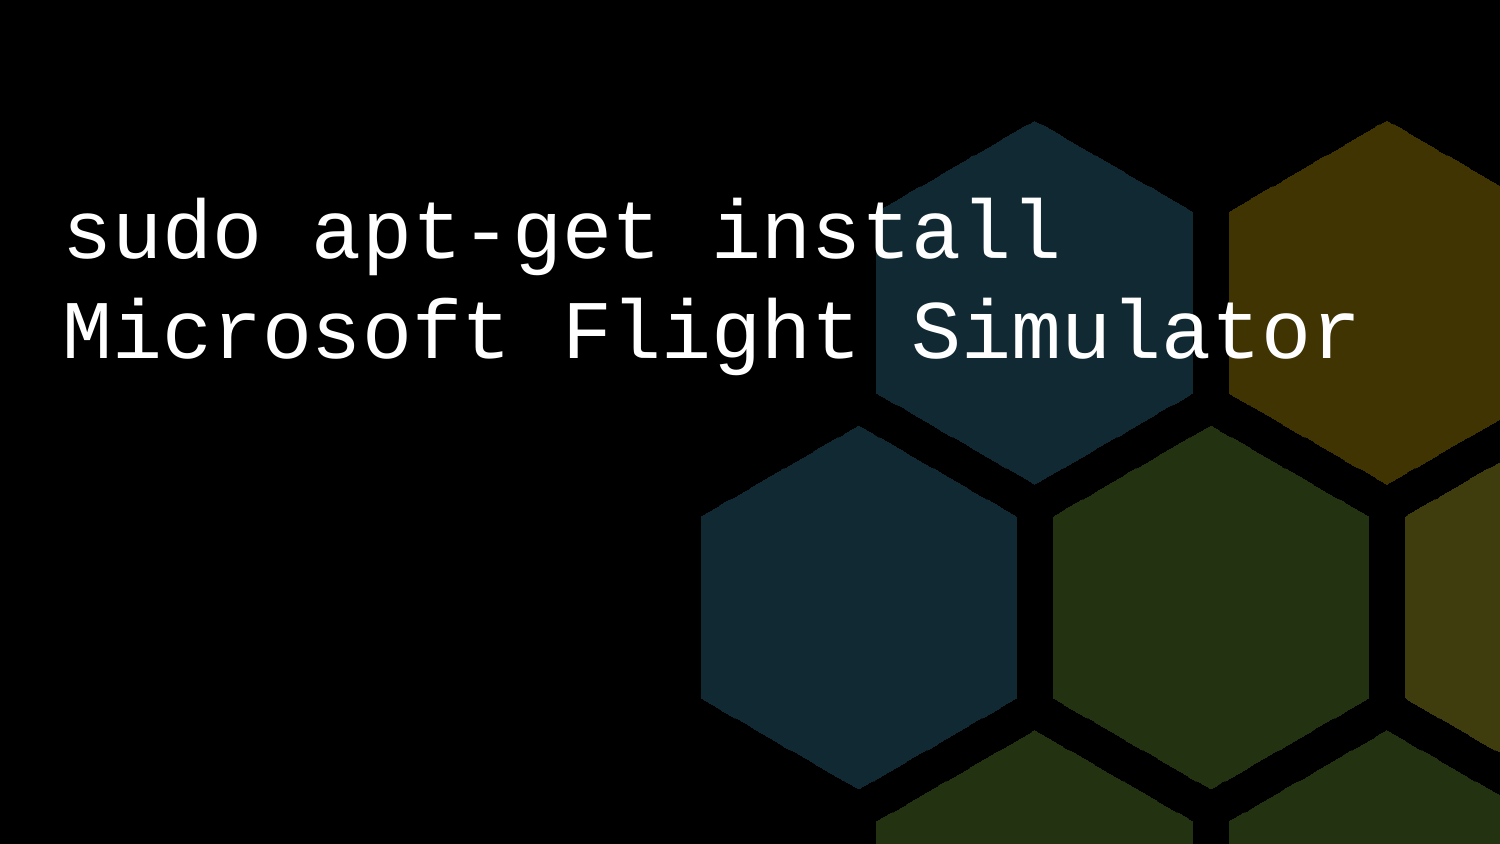

# sudo apt-get install Microsoft Flight Simulator